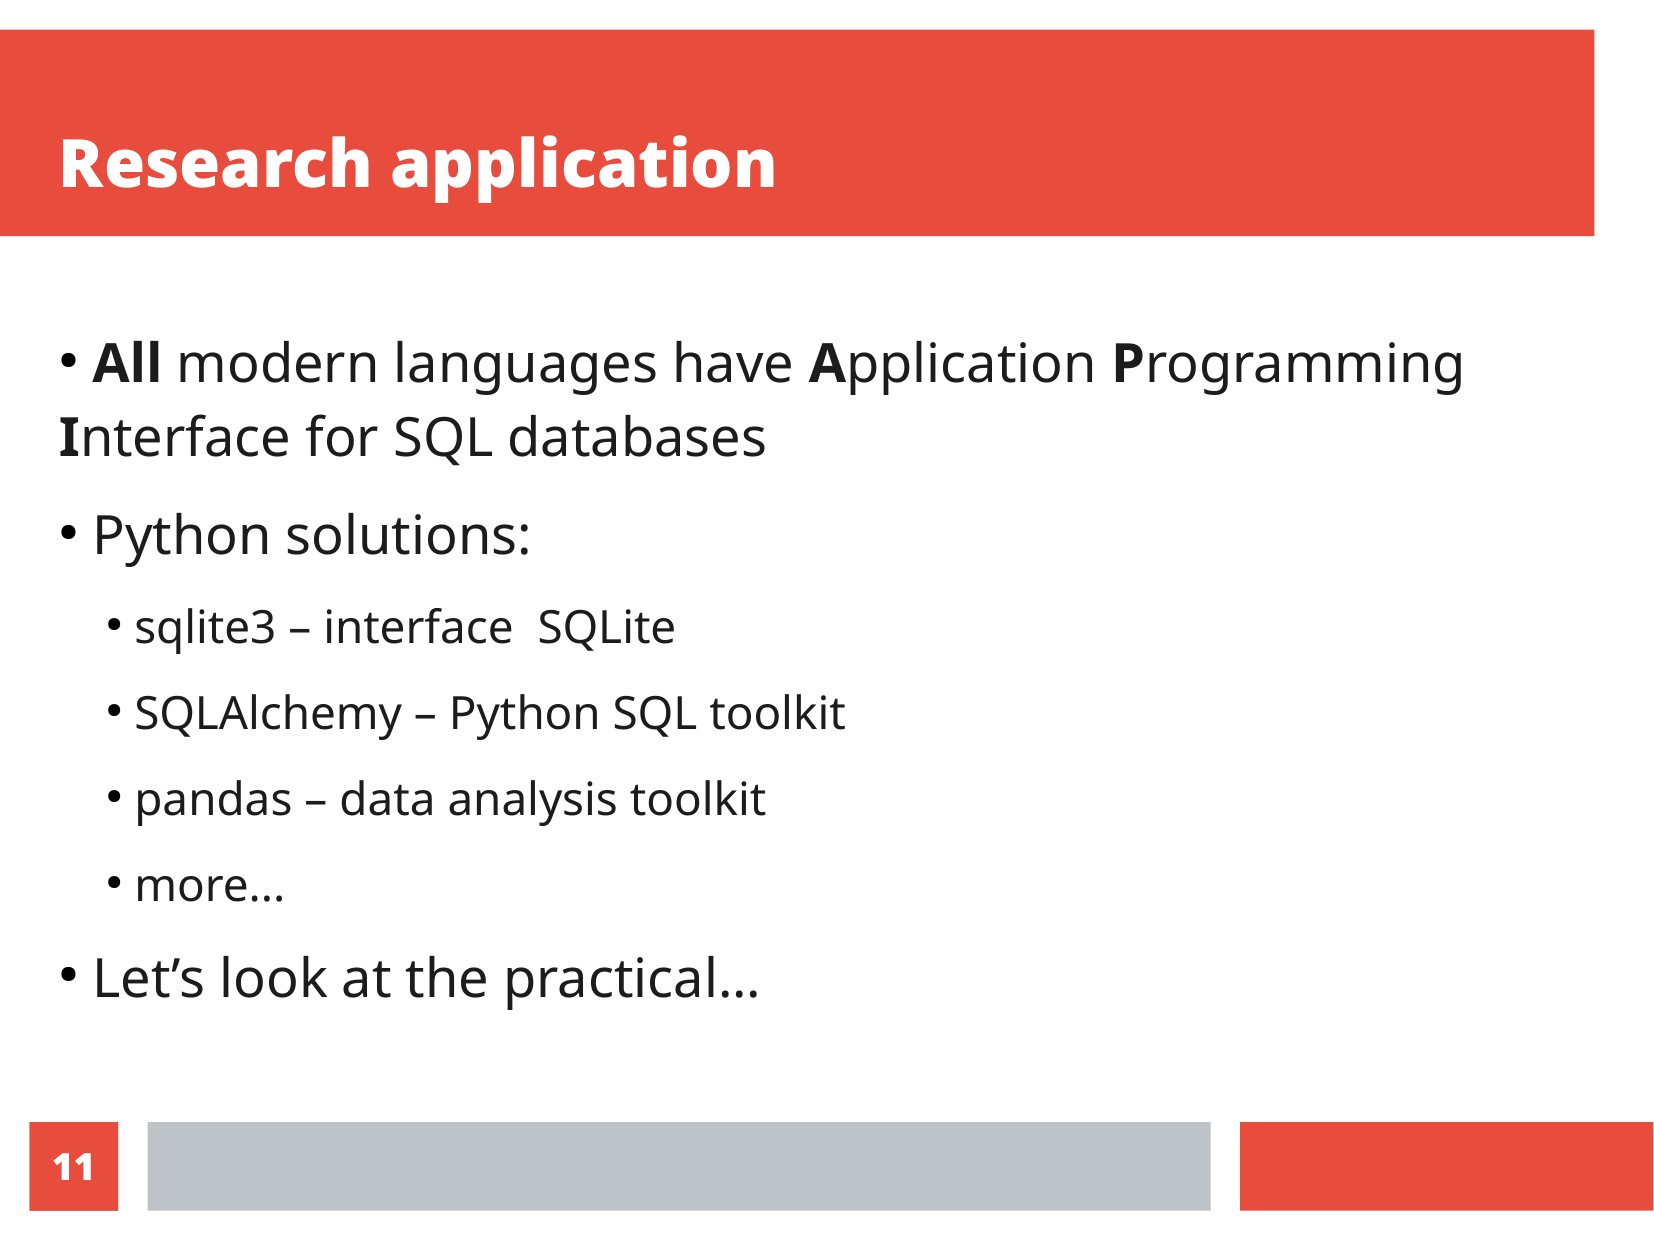

# Research application
 All modern languages have Application Programming Interface for SQL databases
 Python solutions:
 sqlite3 – interface SQLite
 SQLAlchemy – Python SQL toolkit
 pandas – data analysis toolkit
 more...
 Let’s look at the practical...
11